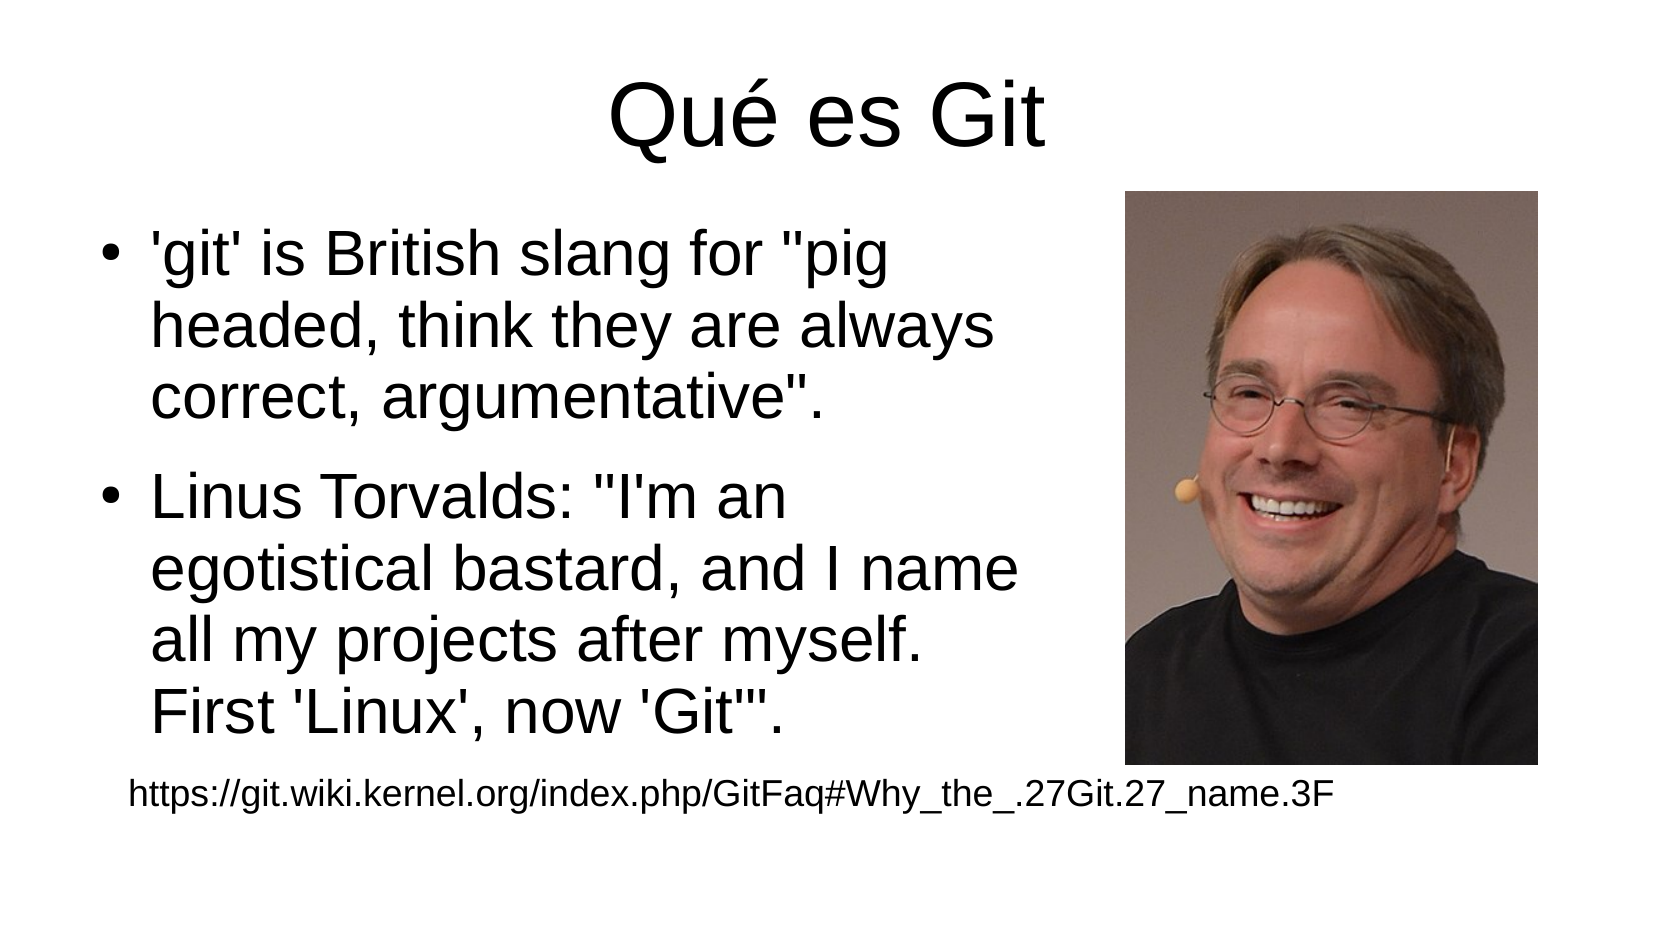

# Qué es Git
'git' is British slang for "pig headed, think they are always correct, argumentative".
Linus Torvalds: "I'm an egotistical bastard, and I name all my projects after myself. First 'Linux', now 'Git'".
https://git.wiki.kernel.org/index.php/GitFaq#Why_the_.27Git.27_name.3F